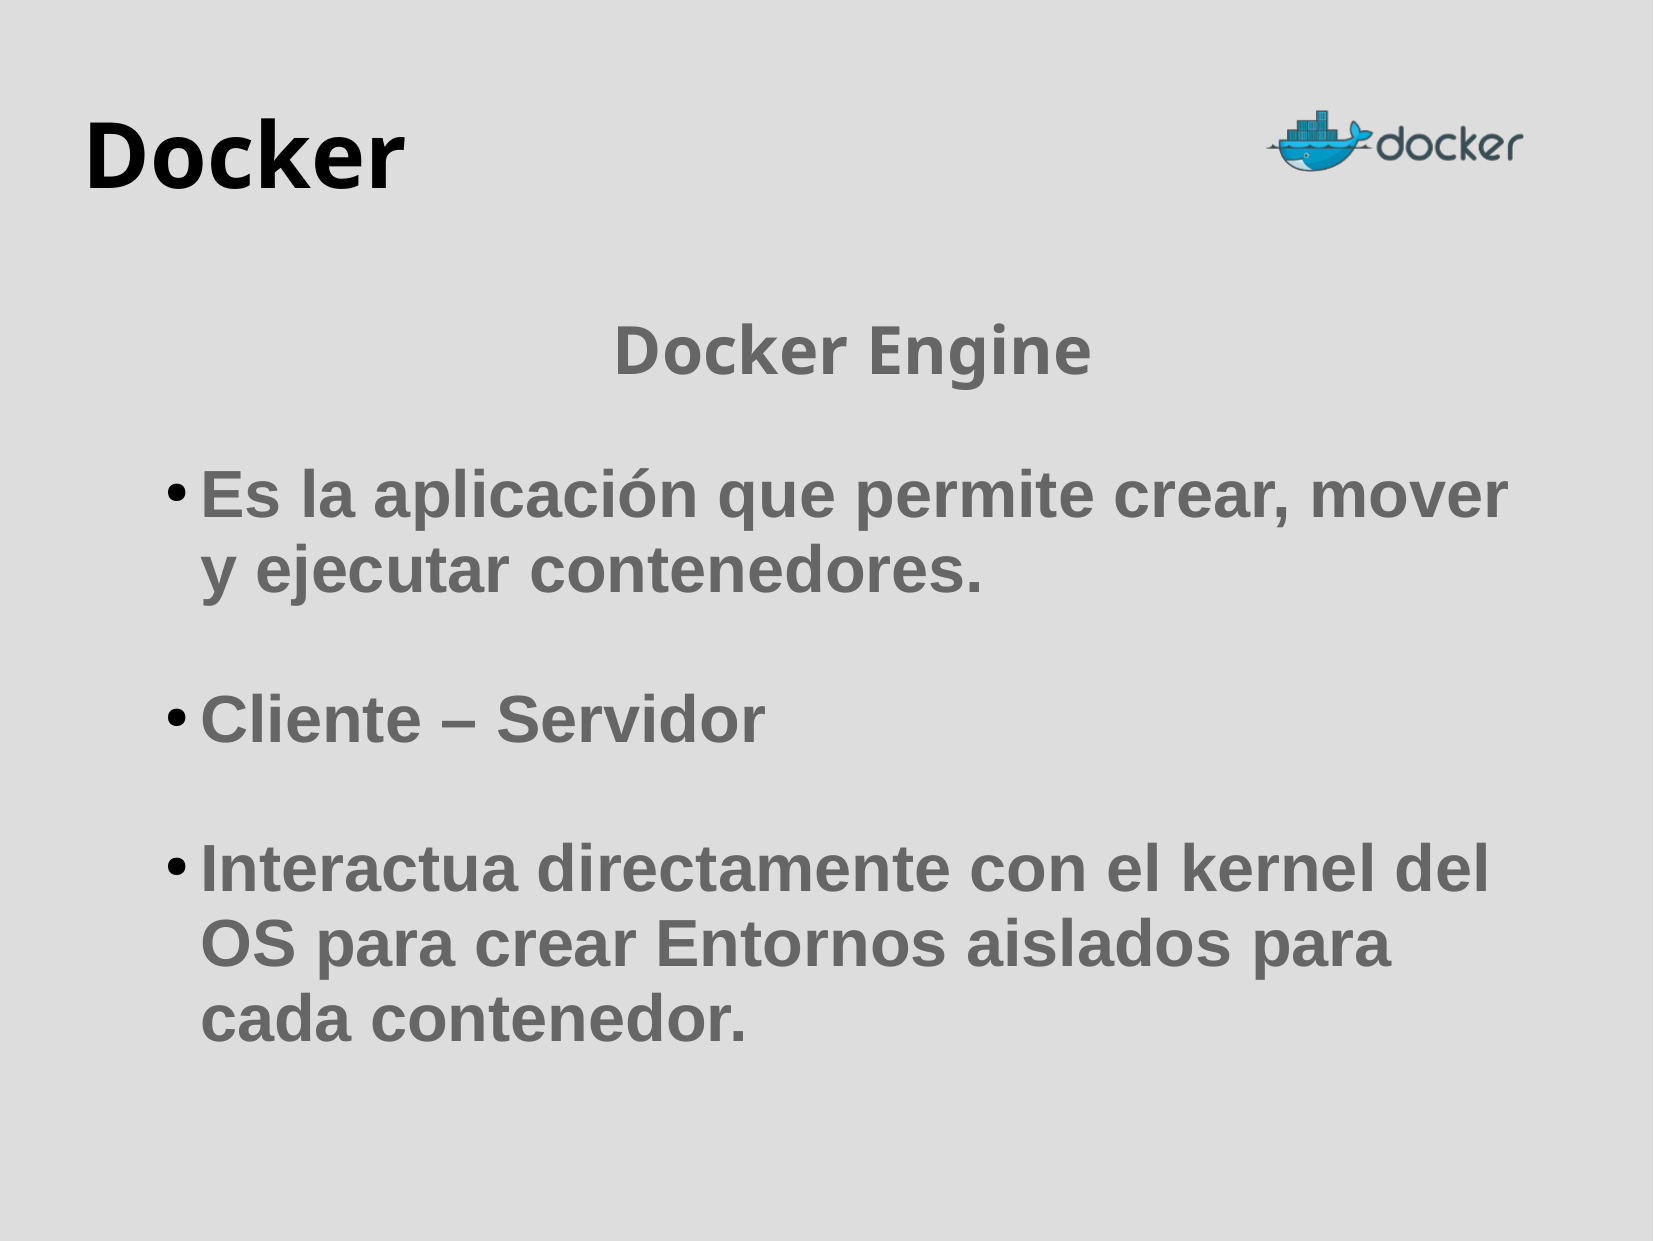

# Docker
Docker Engine
Es la aplicación que permite crear, mover y ejecutar contenedores.
Cliente – Servidor
Interactua directamente con el kernel del OS para crear Entornos aislados para cada contenedor.